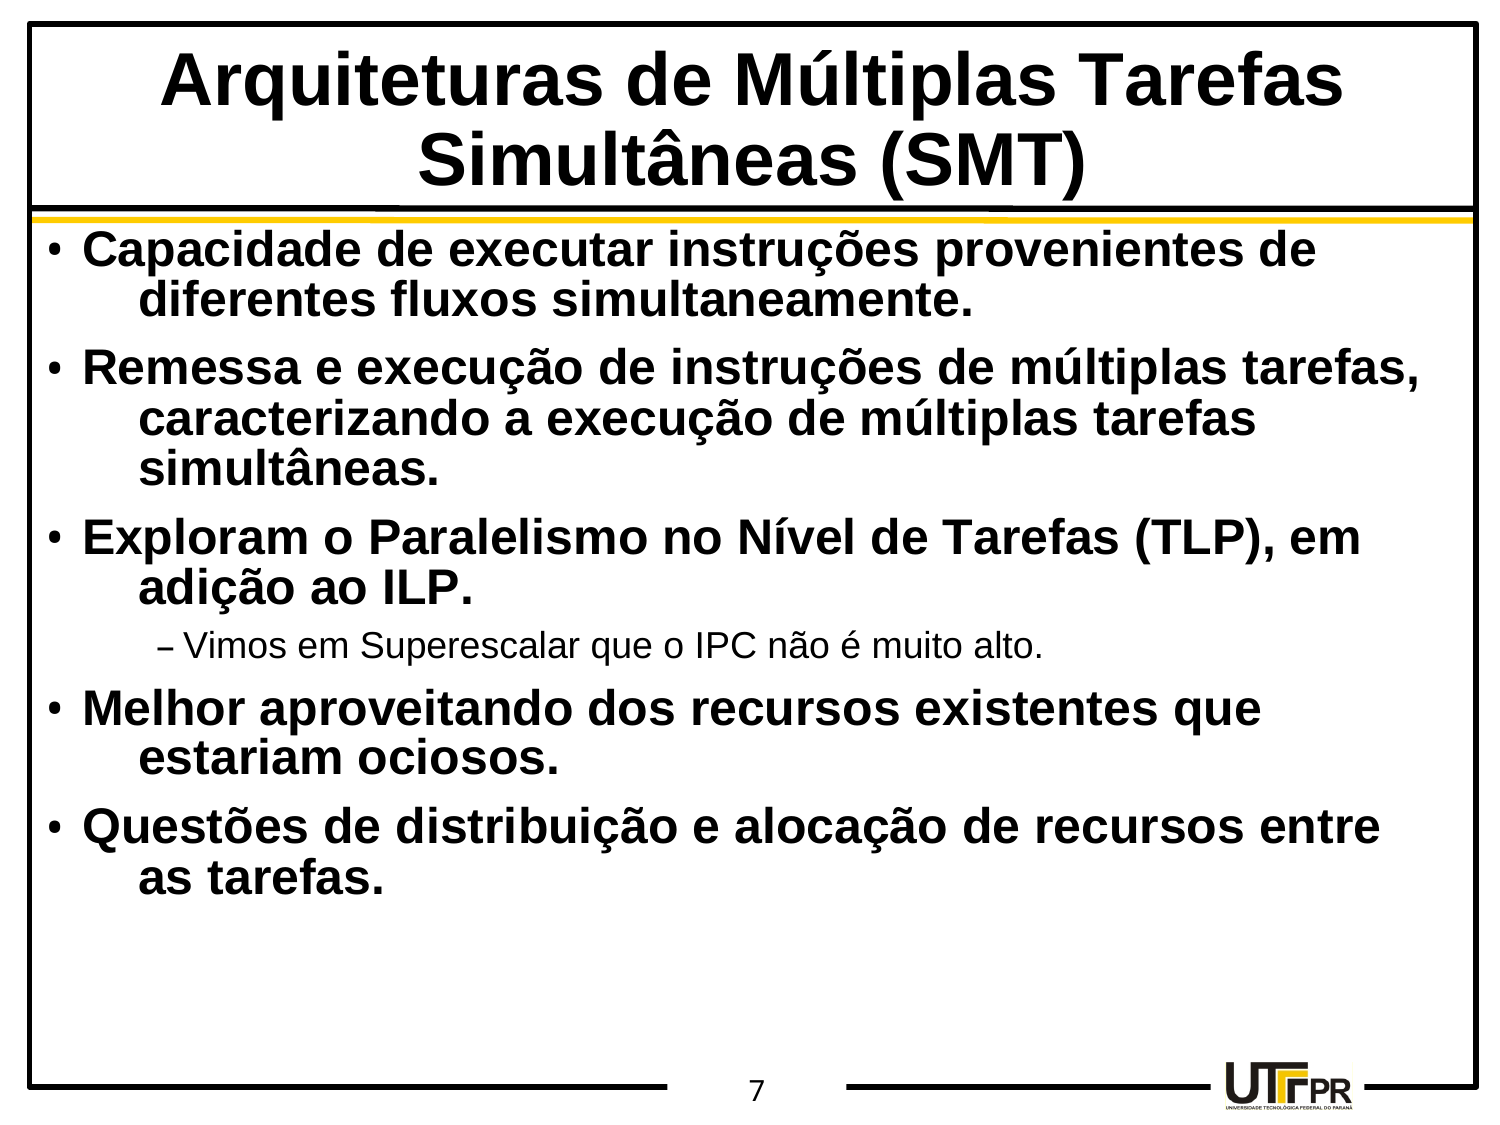

Arquiteturas de Múltiplas Tarefas Simultâneas (SMT)
# Capacidade de executar instruções provenientes de diferentes fluxos simultaneamente.
Remessa e execução de instruções de múltiplas tarefas, caracterizando a execução de múltiplas tarefas simultâneas.
Exploram o Paralelismo no Nível de Tarefas (TLP), em adição ao ILP.
Vimos em Superescalar que o IPC não é muito alto.
Melhor aproveitando dos recursos existentes que estariam ociosos.
Questões de distribuição e alocação de recursos entre as tarefas.